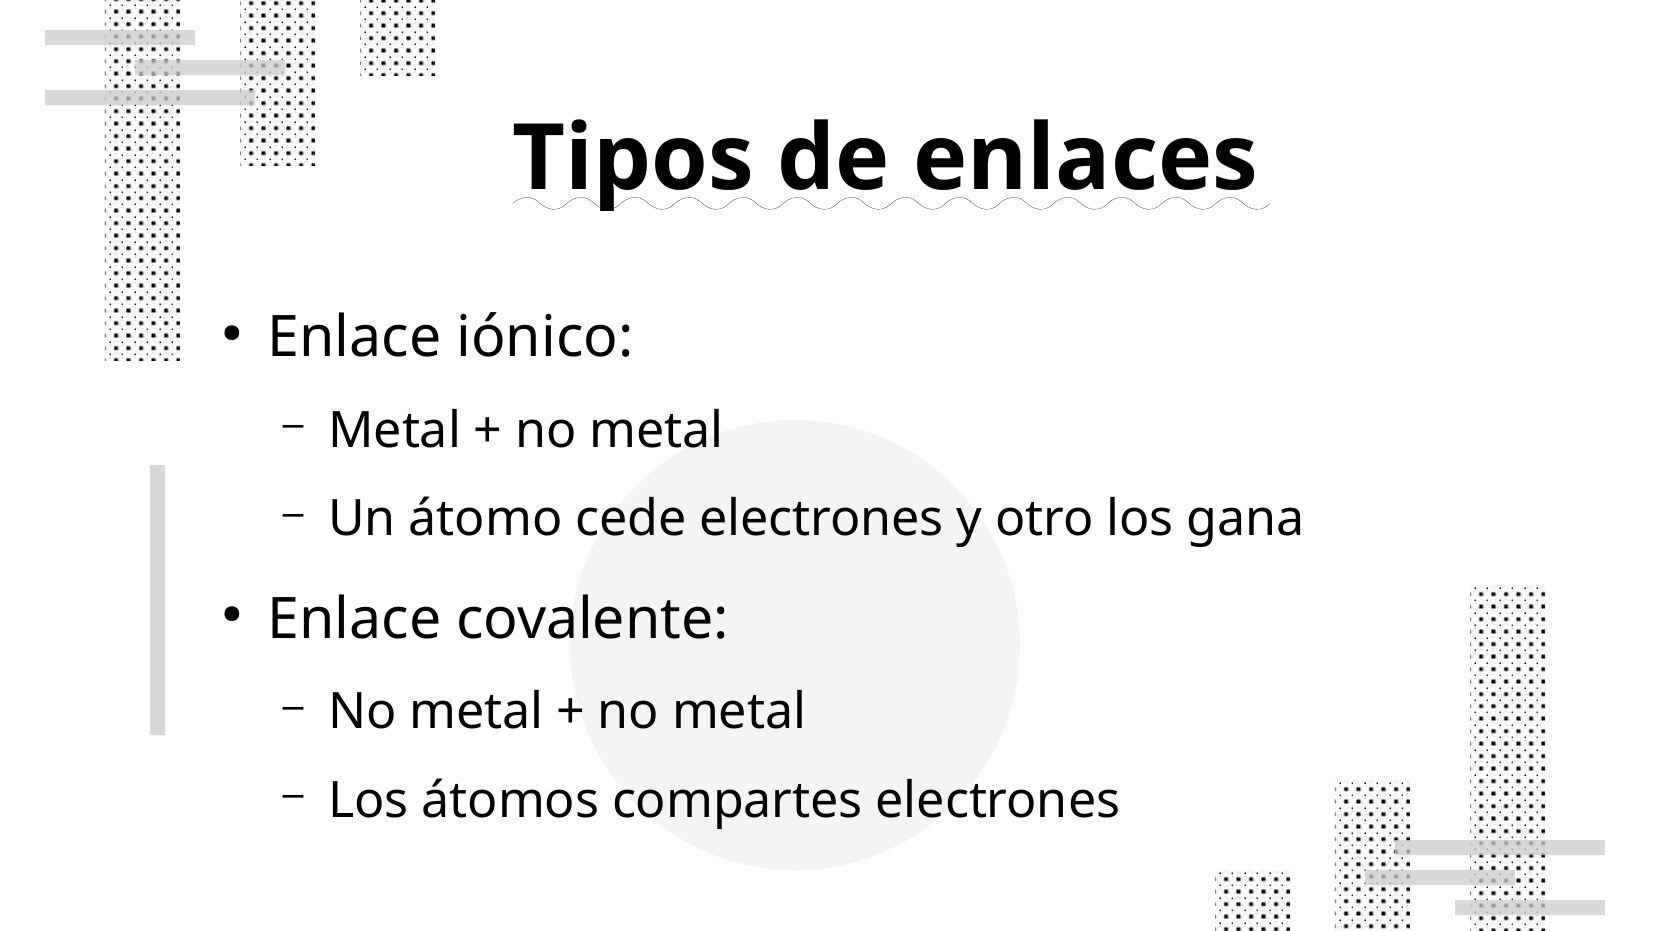

# Tipos de enlaces
Enlace iónico:
Metal + no metal
Un átomo cede electrones y otro los gana
Enlace covalente:
No metal + no metal
Los átomos compartes electrones